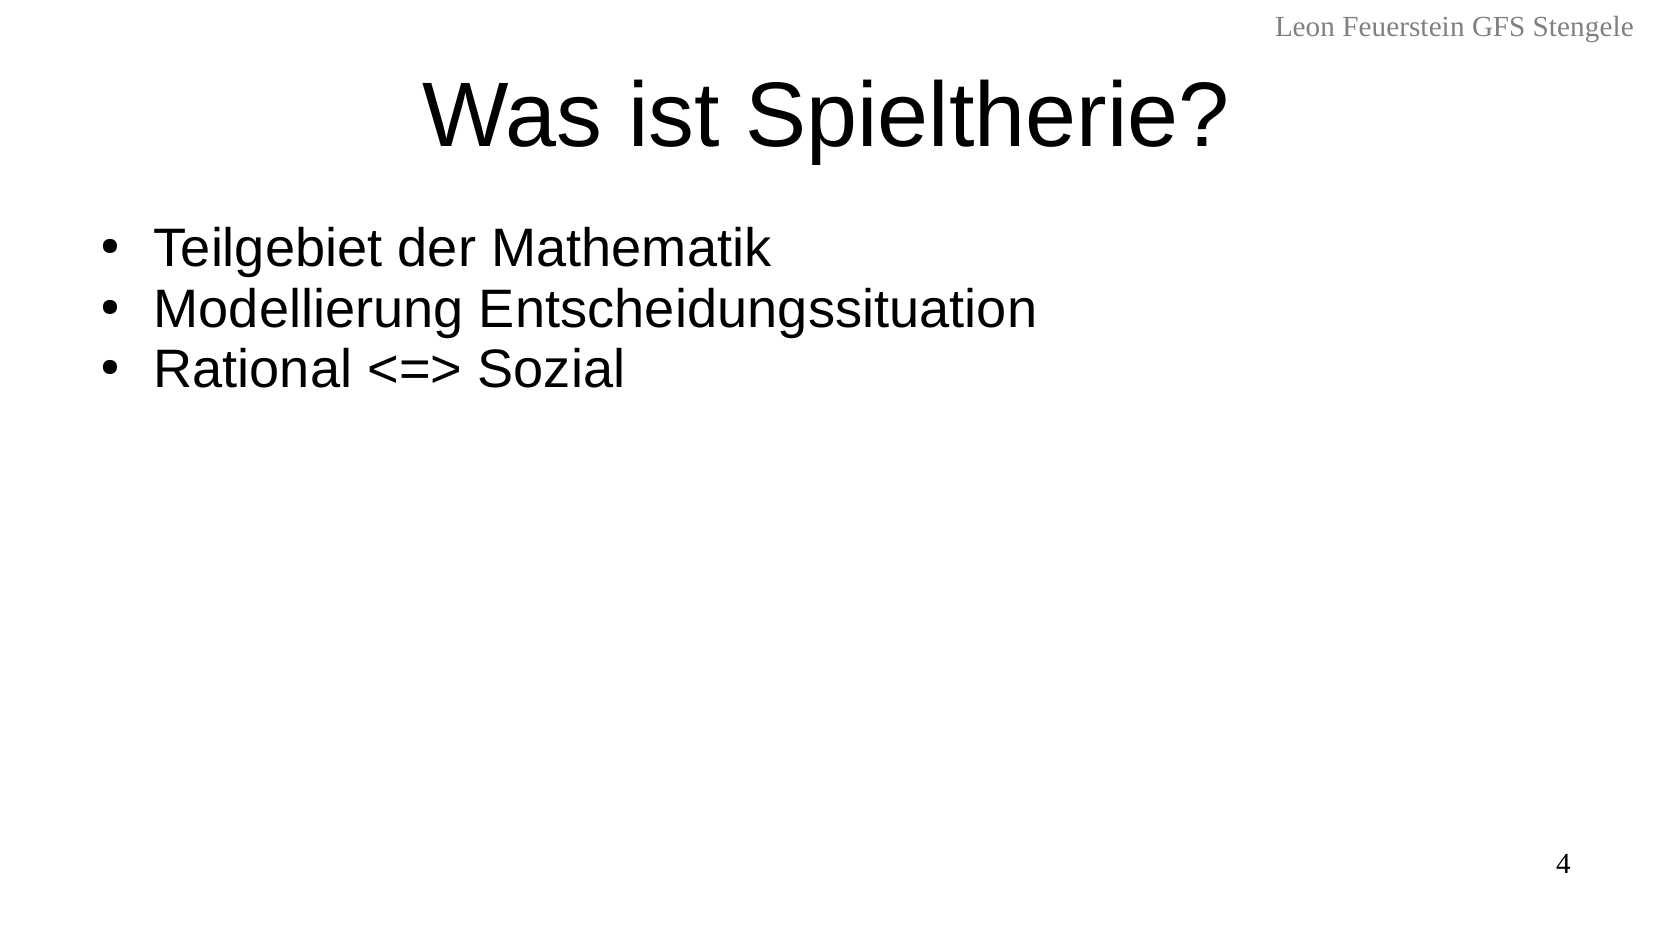

# Was ist Spieltherie?
Teilgebiet der Mathematik
Modellierung Entscheidungssituation
Rational <=> Sozial
4